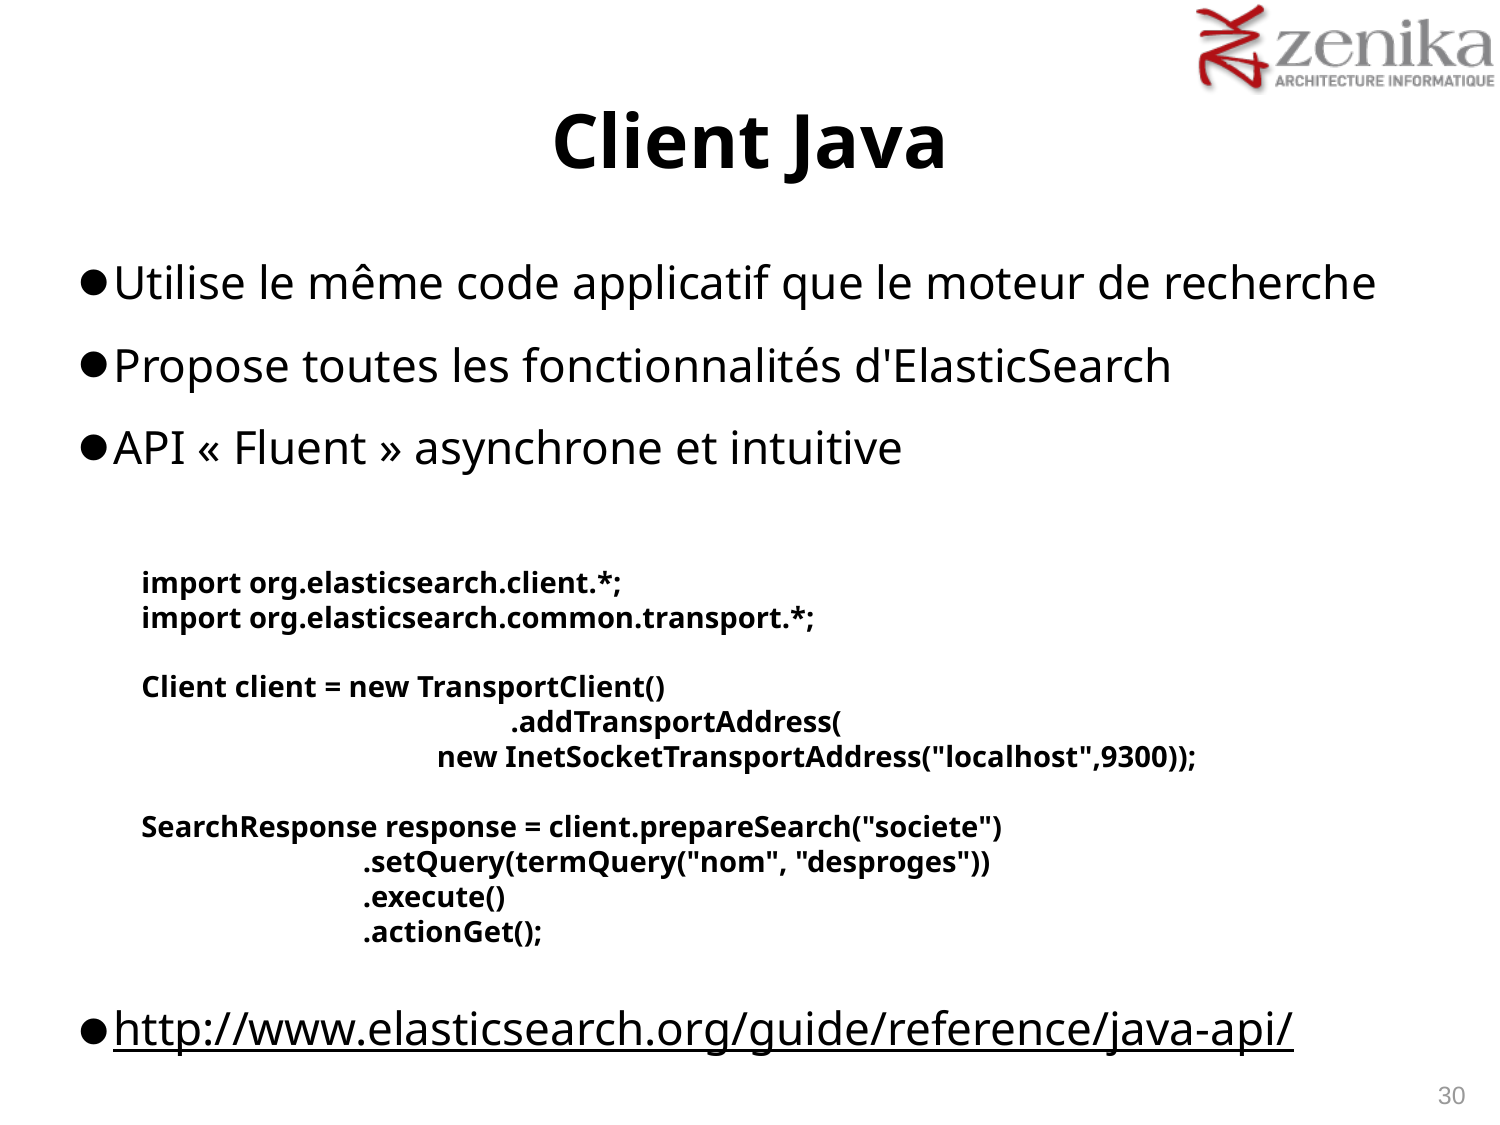

Client Java
Utilise le même code applicatif que le moteur de recherche
Propose toutes les fonctionnalités d'ElasticSearch
API « Fluent » asynchrone et intuitive
http://www.elasticsearch.org/guide/reference/java-api/
import org.elasticsearch.client.*;
import org.elasticsearch.common.transport.*;
Client client = new TransportClient()
					.addTransportAddress(
				new InetSocketTransportAddress("localhost",9300));
SearchResponse response = client.prepareSearch("societe")
			.setQuery(termQuery("nom", "desproges"))
			.execute()
			.actionGet();